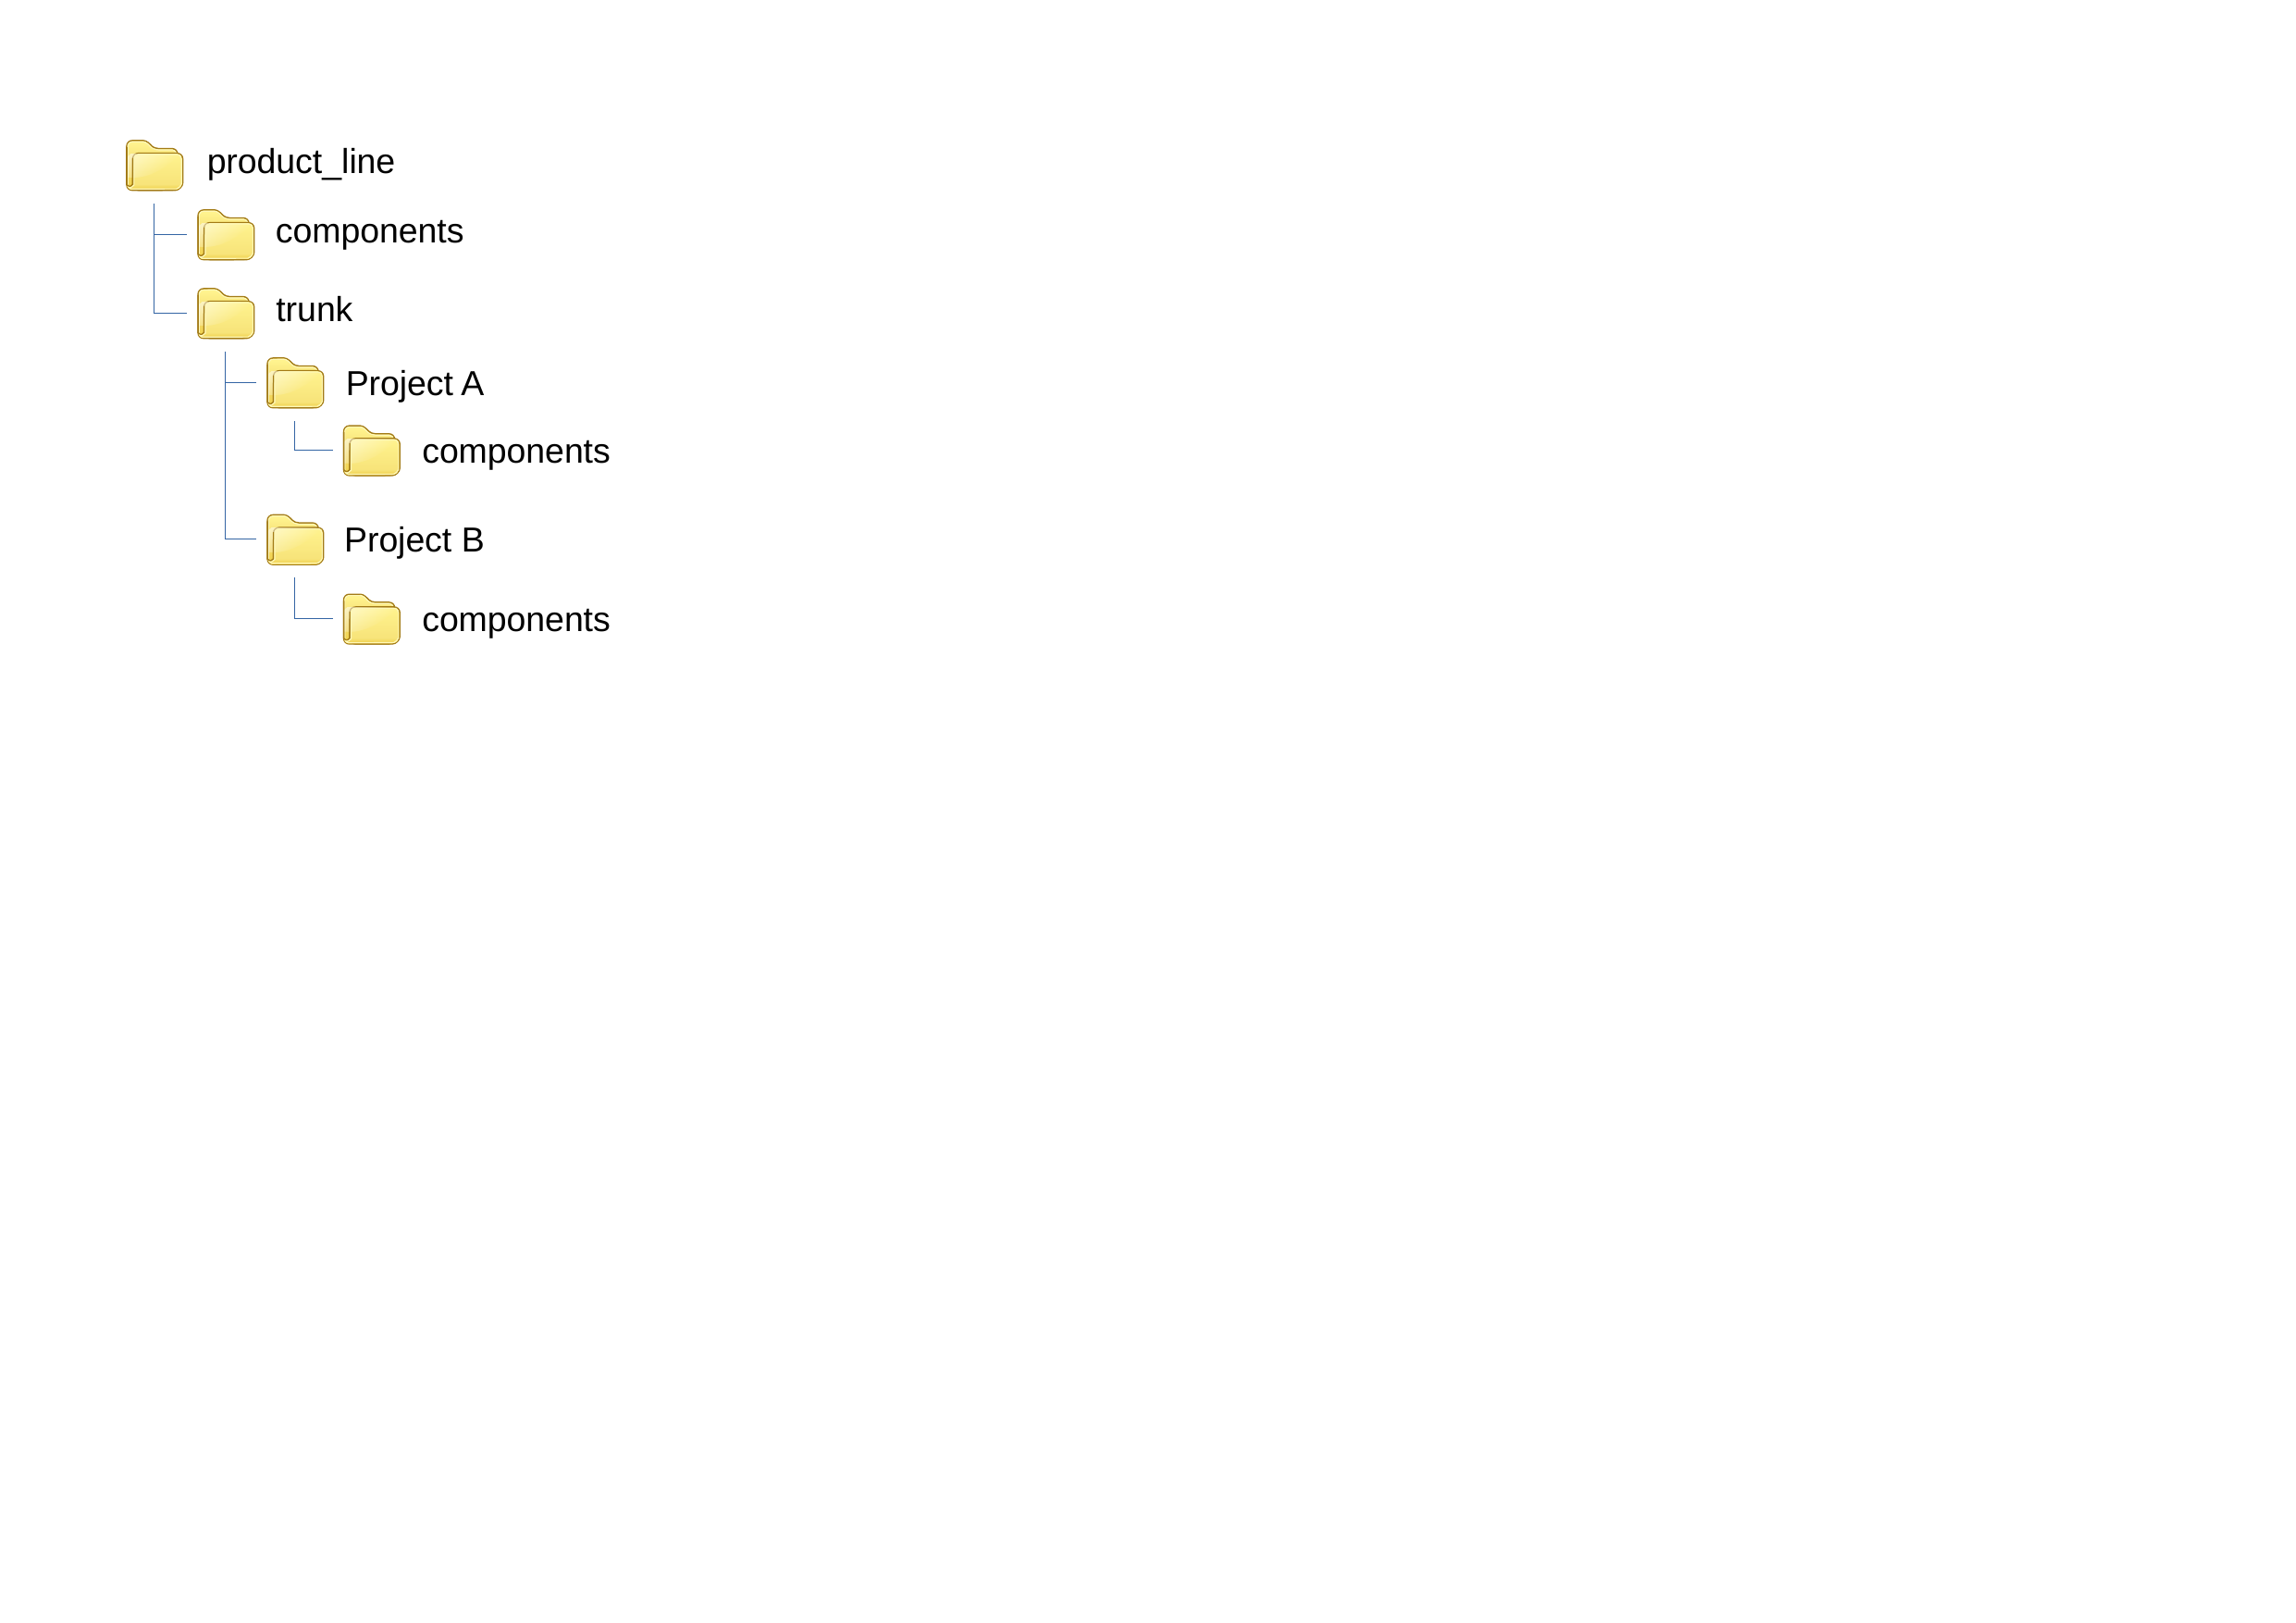

product_line
components
trunk
Project A
components
Project B
components